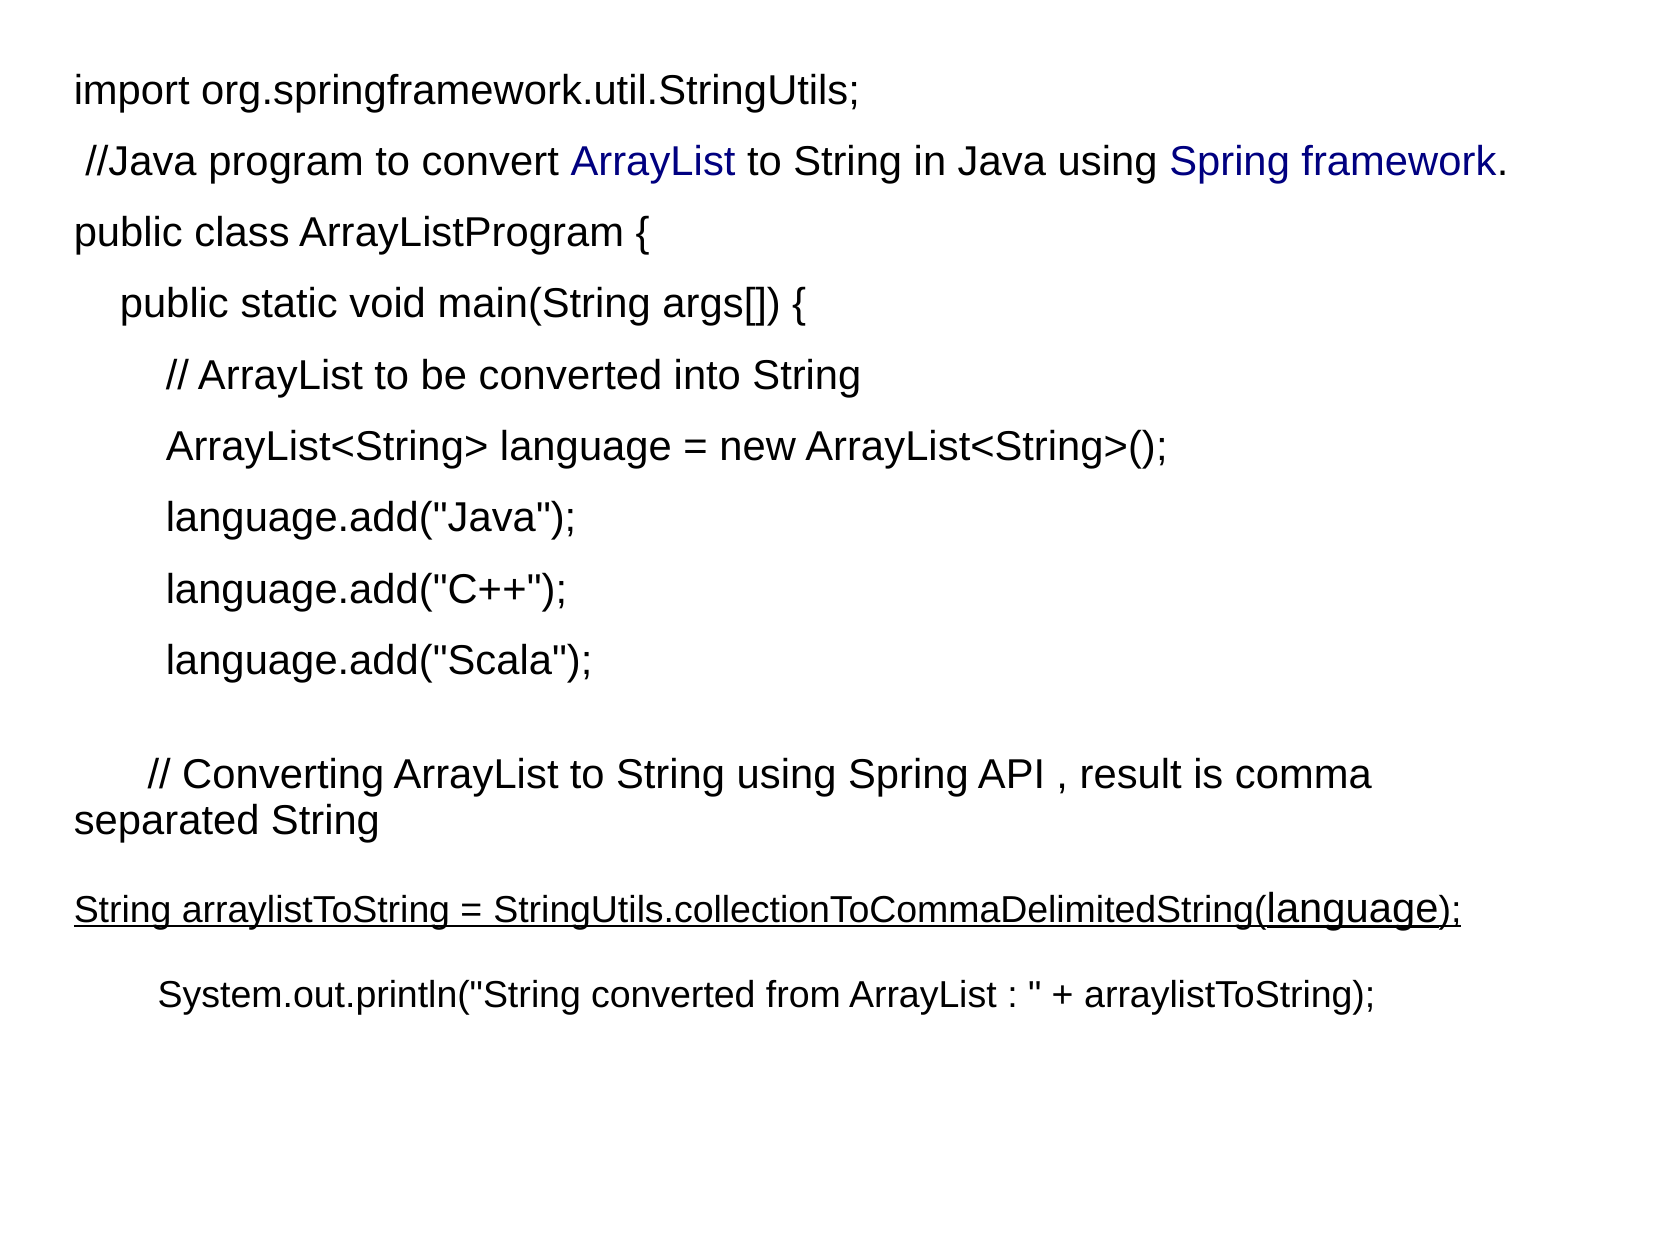

import org.springframework.util.StringUtils;
 //Java program to convert ArrayList to String in Java using Spring framework.
public class ArrayListProgram {
    public static void main(String args[]) {
        // ArrayList to be converted into String
        ArrayList<String> language = new ArrayList<String>();
        language.add("Java");
        language.add("C++");
        language.add("Scala");
	// Converting ArrayList to String using Spring API , result is comma 			separated String
String arraylistToString = StringUtils.collectionToCommaDelimitedString(language);
        System.out.println("String converted from ArrayList : " + arraylistToString);